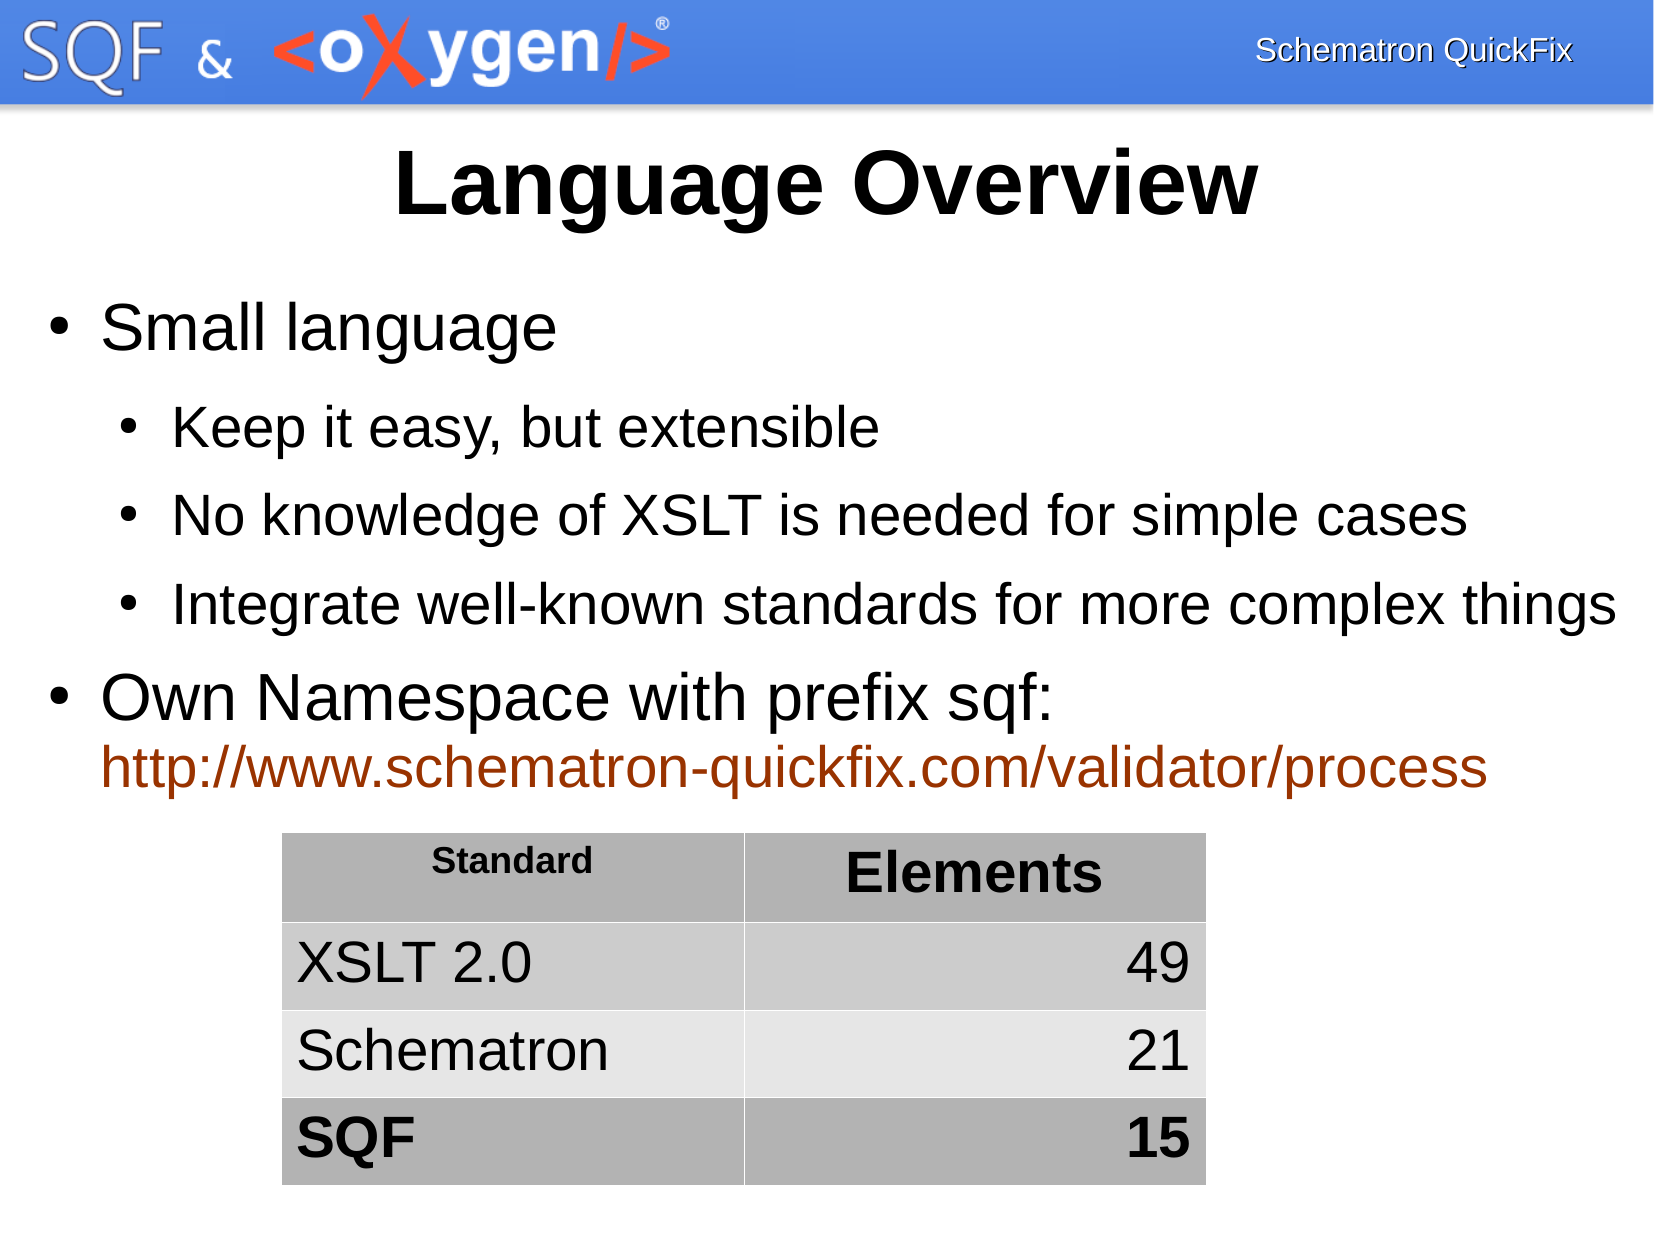

# Language Overview
Small language
Keep it easy, but extensible
No knowledge of XSLT is needed for simple cases
Integrate well-known standards for more complex things
Own Namespace with prefix sqf: http://www.schematron-quickfix.com/validator/process
| Standard | Elements |
| --- | --- |
| XSLT 2.0 | 49 |
| Schematron | 21 |
| SQF | 15 |